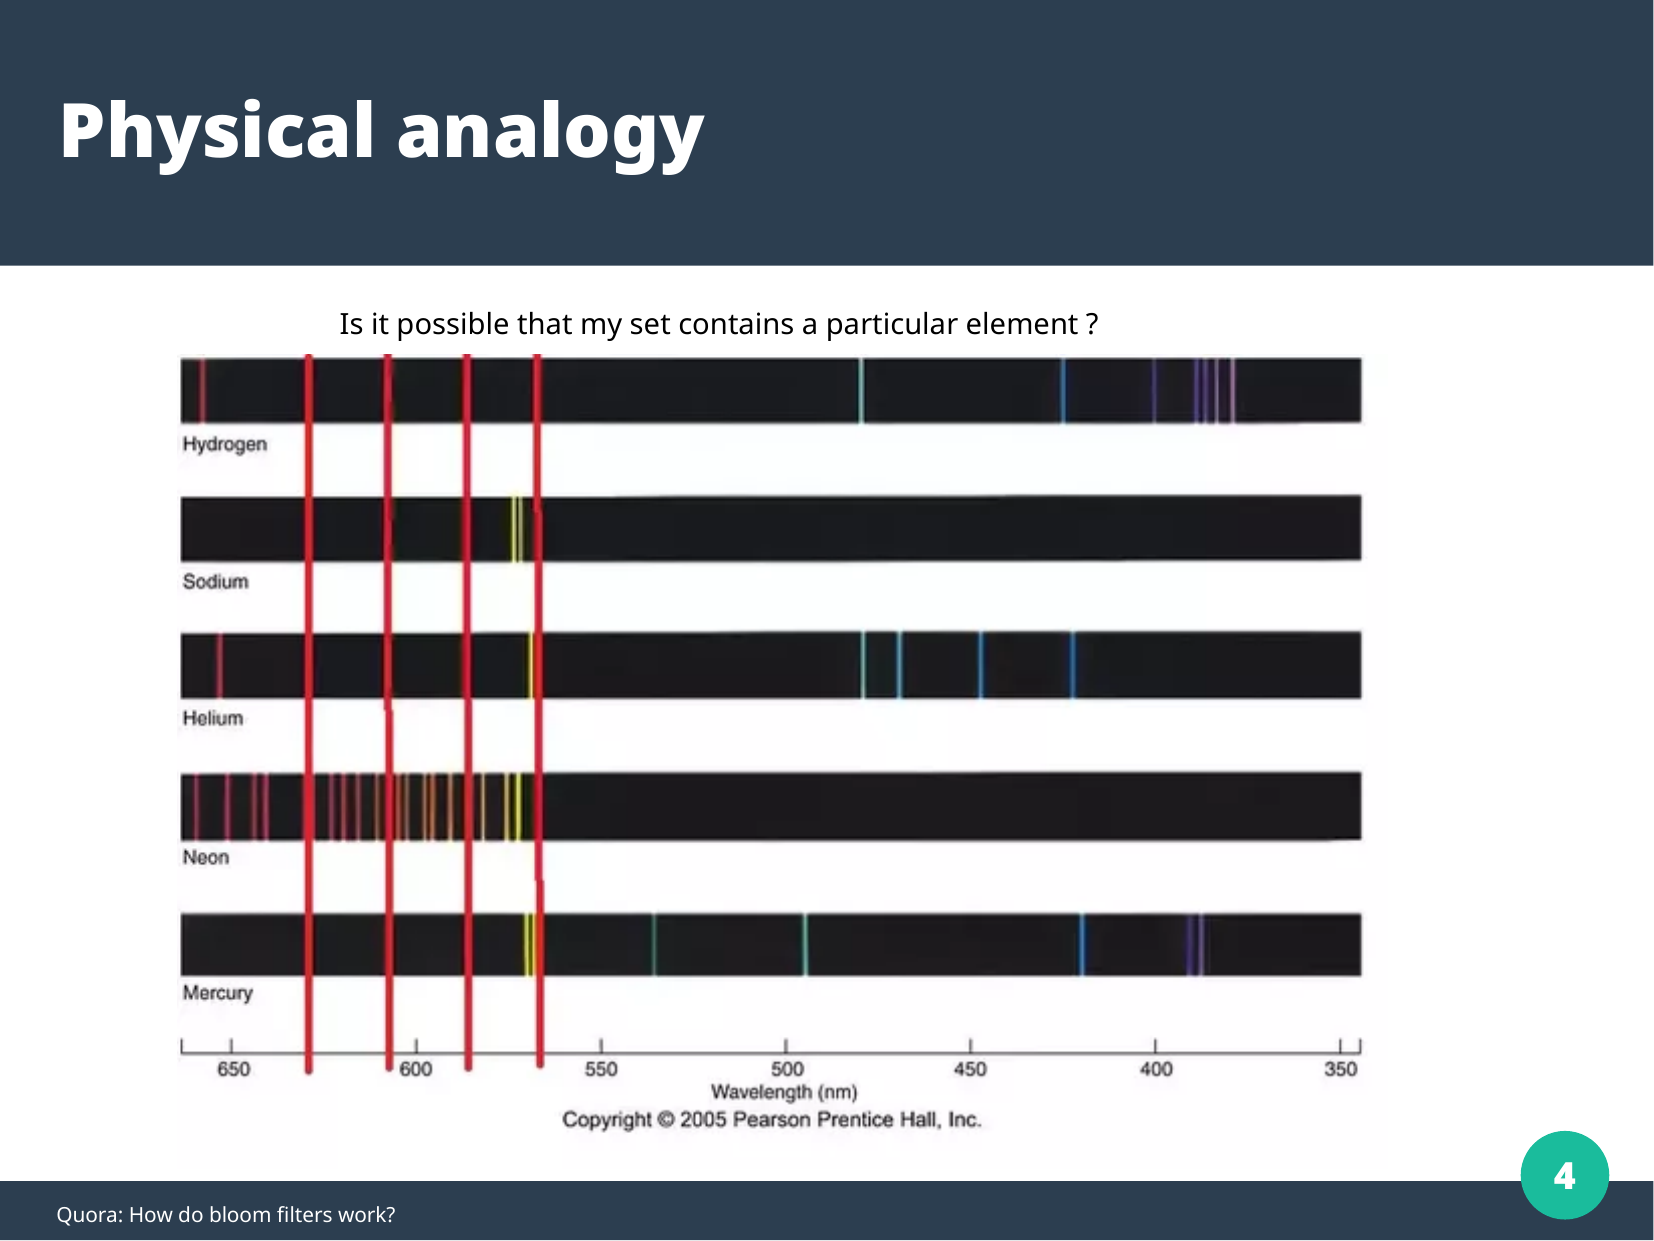

# Physical analogy
Is it possible that my set contains a particular element ?
4
Quora: How do bloom filters work?